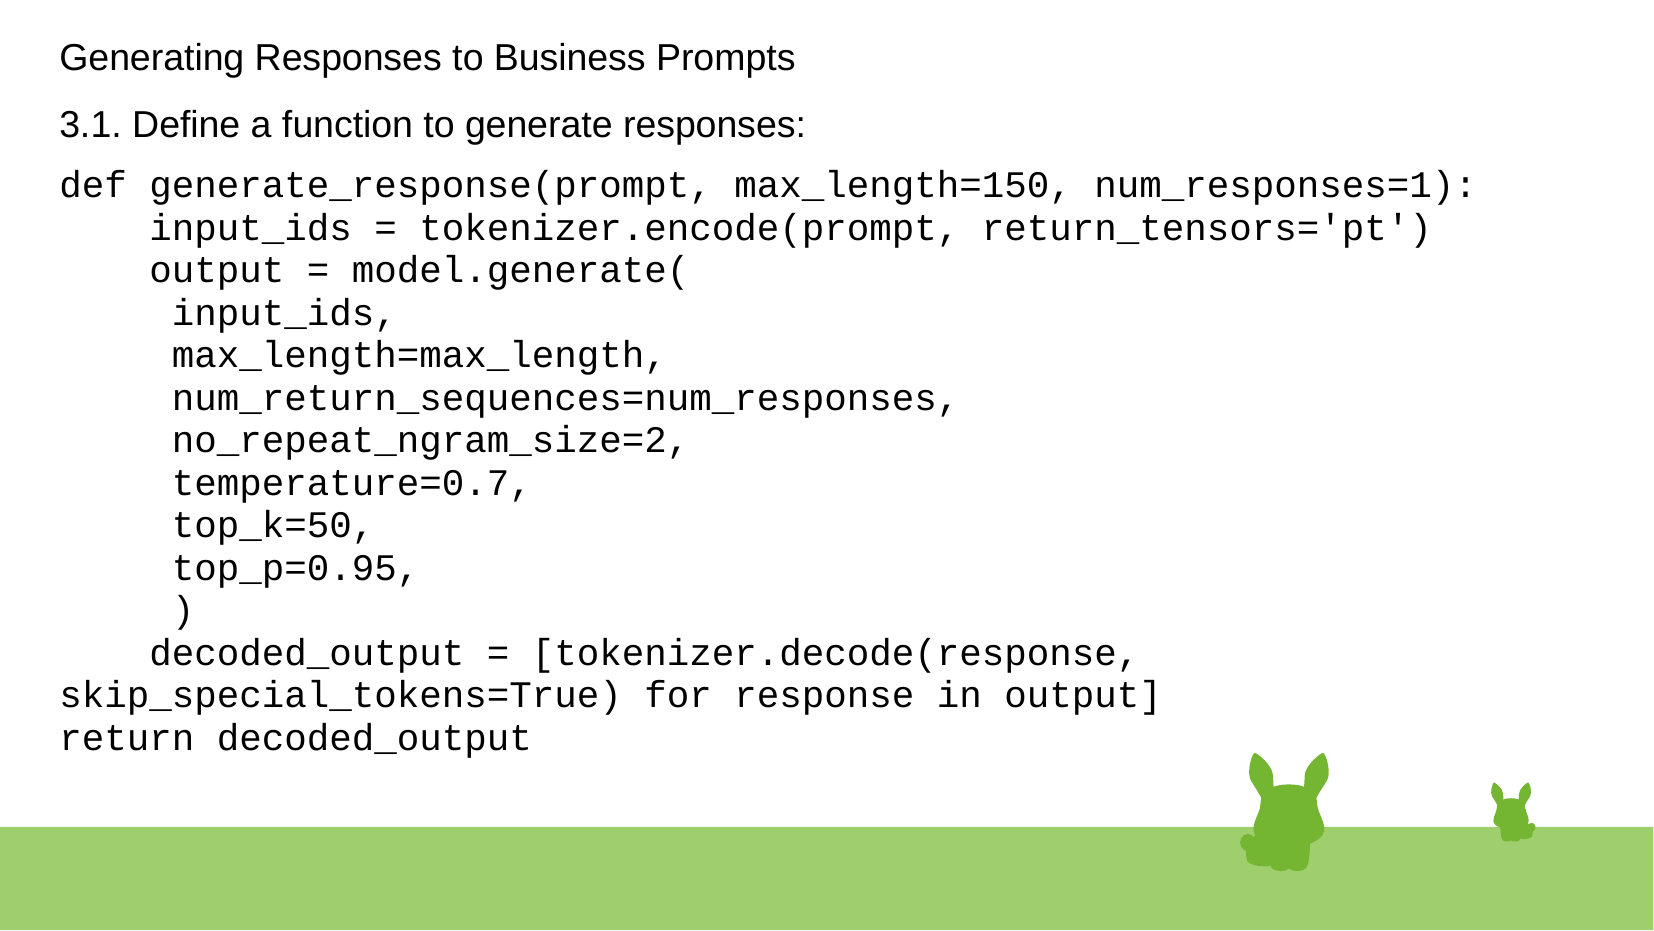

Generating Responses to Business Prompts
3.1. Define a function to generate responses:
def generate_response(prompt, max_length=150, num_responses=1):
 input_ids = tokenizer.encode(prompt, return_tensors='pt')
 output = model.generate(
 input_ids,
 max_length=max_length,
 num_return_sequences=num_responses,
 no_repeat_ngram_size=2,
 temperature=0.7,
 top_k=50,
 top_p=0.95,
 )
 decoded_output = [tokenizer.decode(response, skip_special_tokens=True) for response in output]
return decoded_output